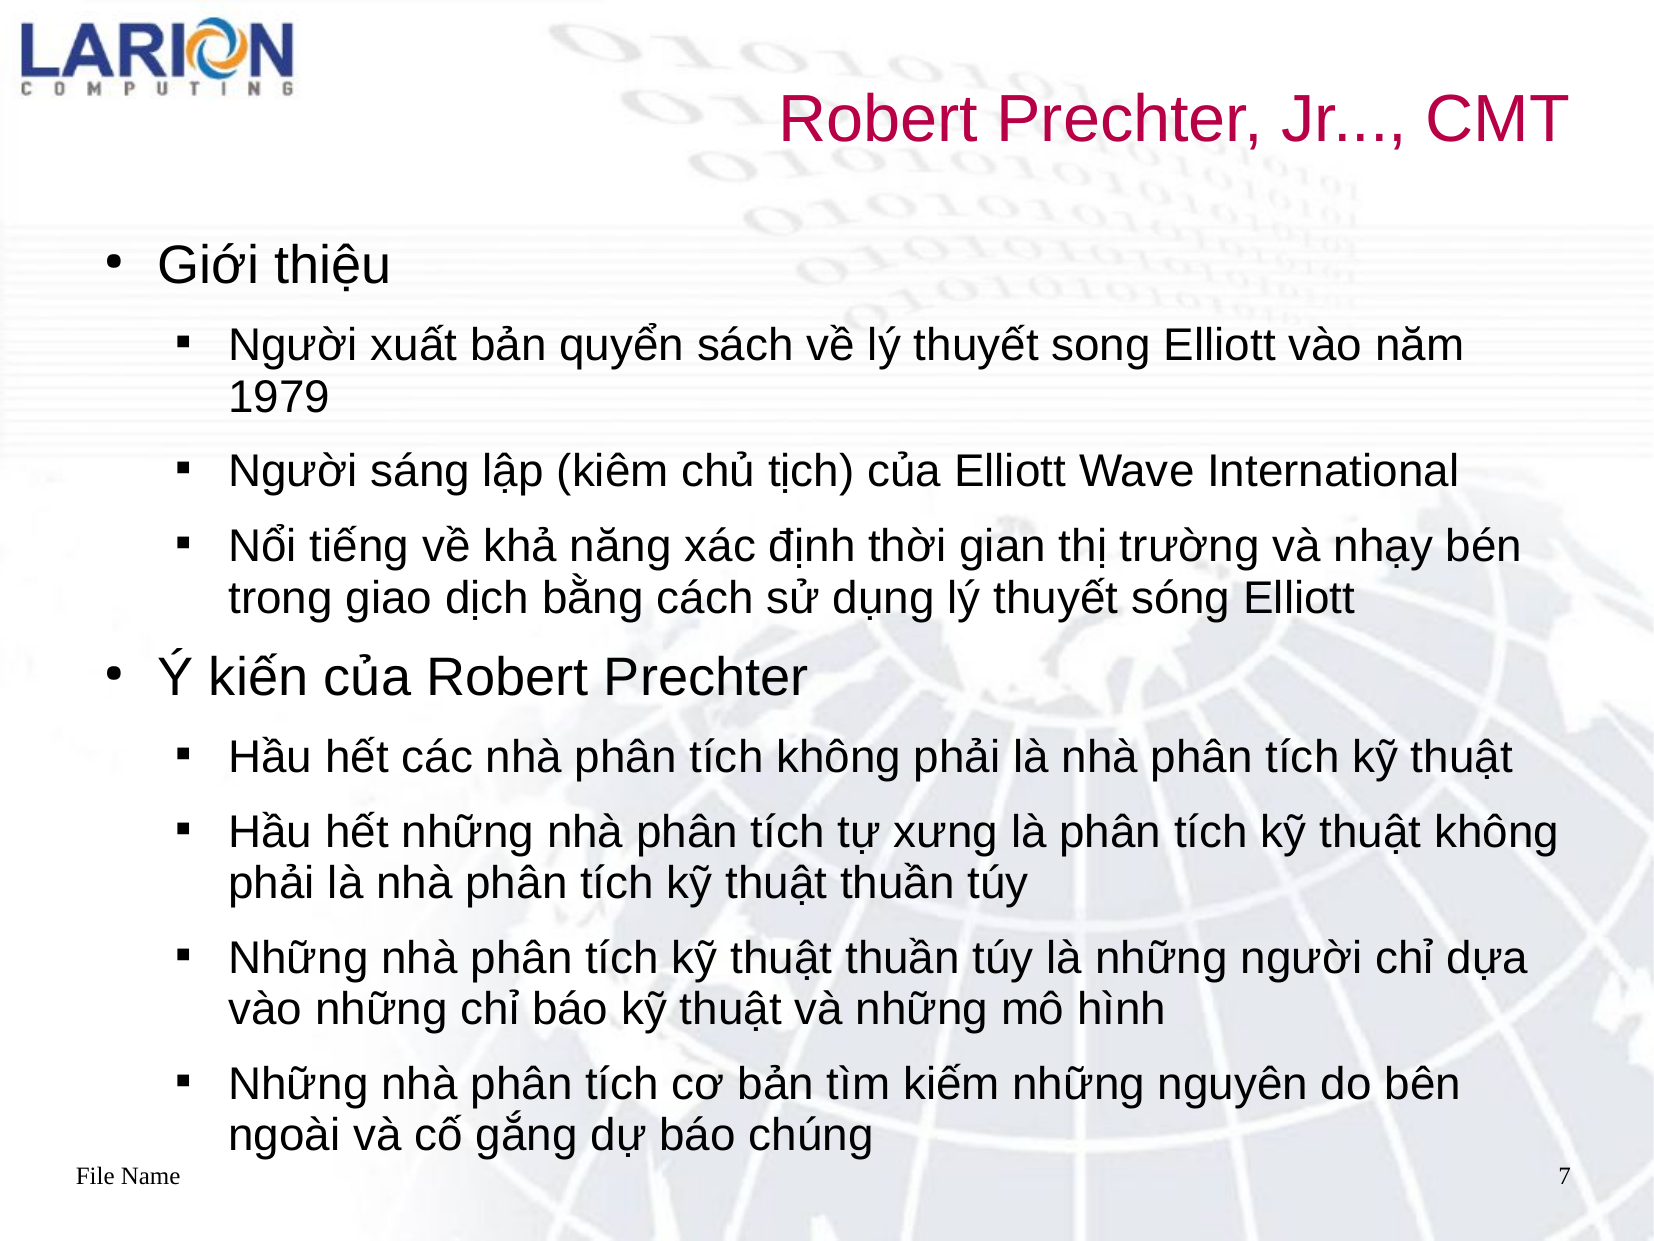

# Robert Prechter, Jr..., CMT
Giới thiệu
Người xuất bản quyển sách về lý thuyết song Elliott vào năm 1979
Người sáng lập (kiêm chủ tịch) của Elliott Wave International
Nổi tiếng về khả năng xác định thời gian thị trường và nhạy bén trong giao dịch bằng cách sử dụng lý thuyết sóng Elliott
Ý kiến của Robert Prechter
Hầu hết các nhà phân tích không phải là nhà phân tích kỹ thuật
Hầu hết những nhà phân tích tự xưng là phân tích kỹ thuật không phải là nhà phân tích kỹ thuật thuần túy
Những nhà phân tích kỹ thuật thuần túy là những người chỉ dựa vào những chỉ báo kỹ thuật và những mô hình
Những nhà phân tích cơ bản tìm kiếm những nguyên do bên ngoài và cố gắng dự báo chúng
File Name
7